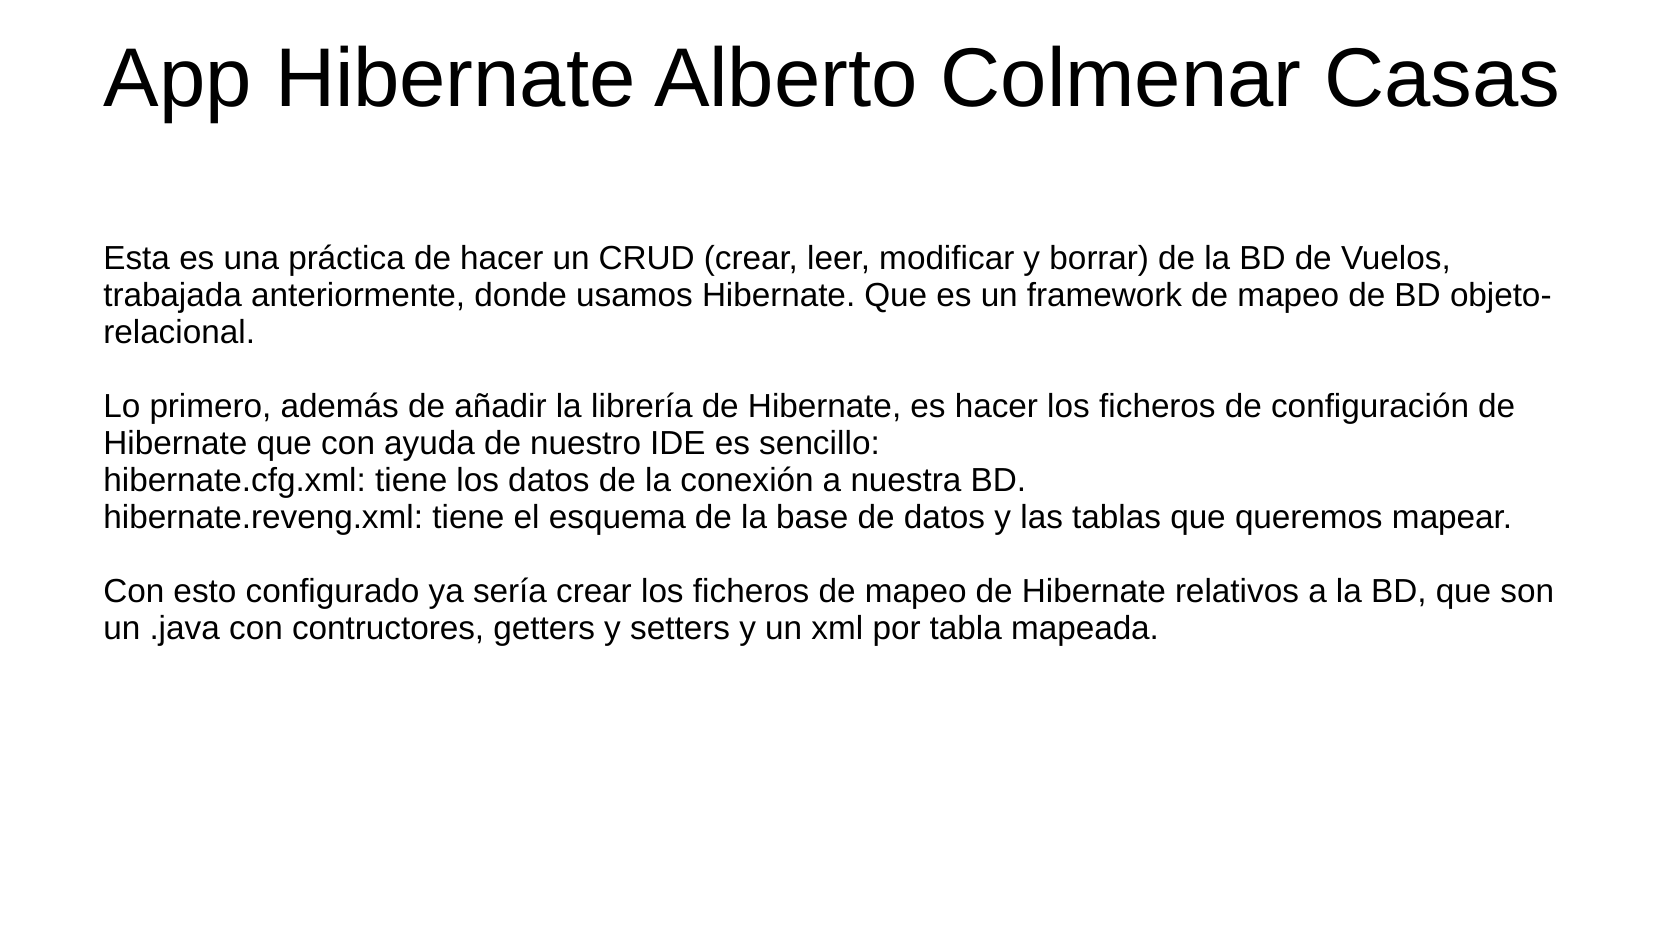

# App Hibernate Alberto Colmenar Casas
Esta es una práctica de hacer un CRUD (crear, leer, modificar y borrar) de la BD de Vuelos, trabajada anteriormente, donde usamos Hibernate. Que es un framework de mapeo de BD objeto-relacional.
Lo primero, además de añadir la librería de Hibernate, es hacer los ficheros de configuración de Hibernate que con ayuda de nuestro IDE es sencillo:
hibernate.cfg.xml: tiene los datos de la conexión a nuestra BD.
hibernate.reveng.xml: tiene el esquema de la base de datos y las tablas que queremos mapear.
Con esto configurado ya sería crear los ficheros de mapeo de Hibernate relativos a la BD, que son un .java con contructores, getters y setters y un xml por tabla mapeada.